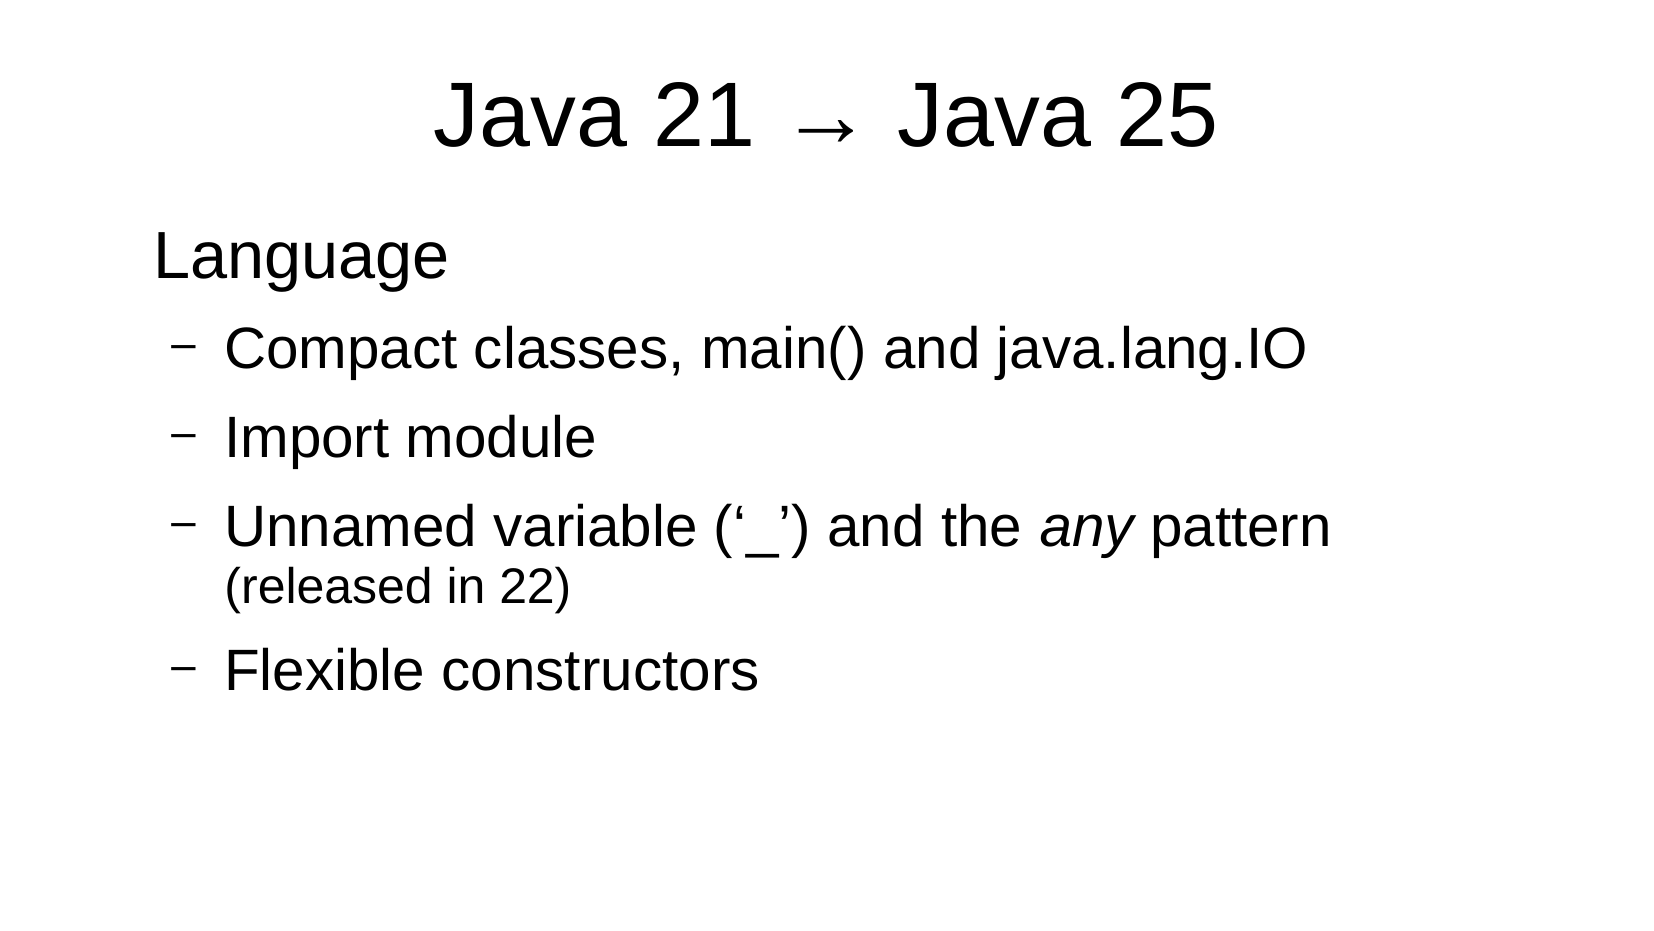

# Java 21 → Java 25
Language
Compact classes, main() and java.lang.IO
Import module
Unnamed variable (‘_’) and the any pattern
(released in 22)
Flexible constructors